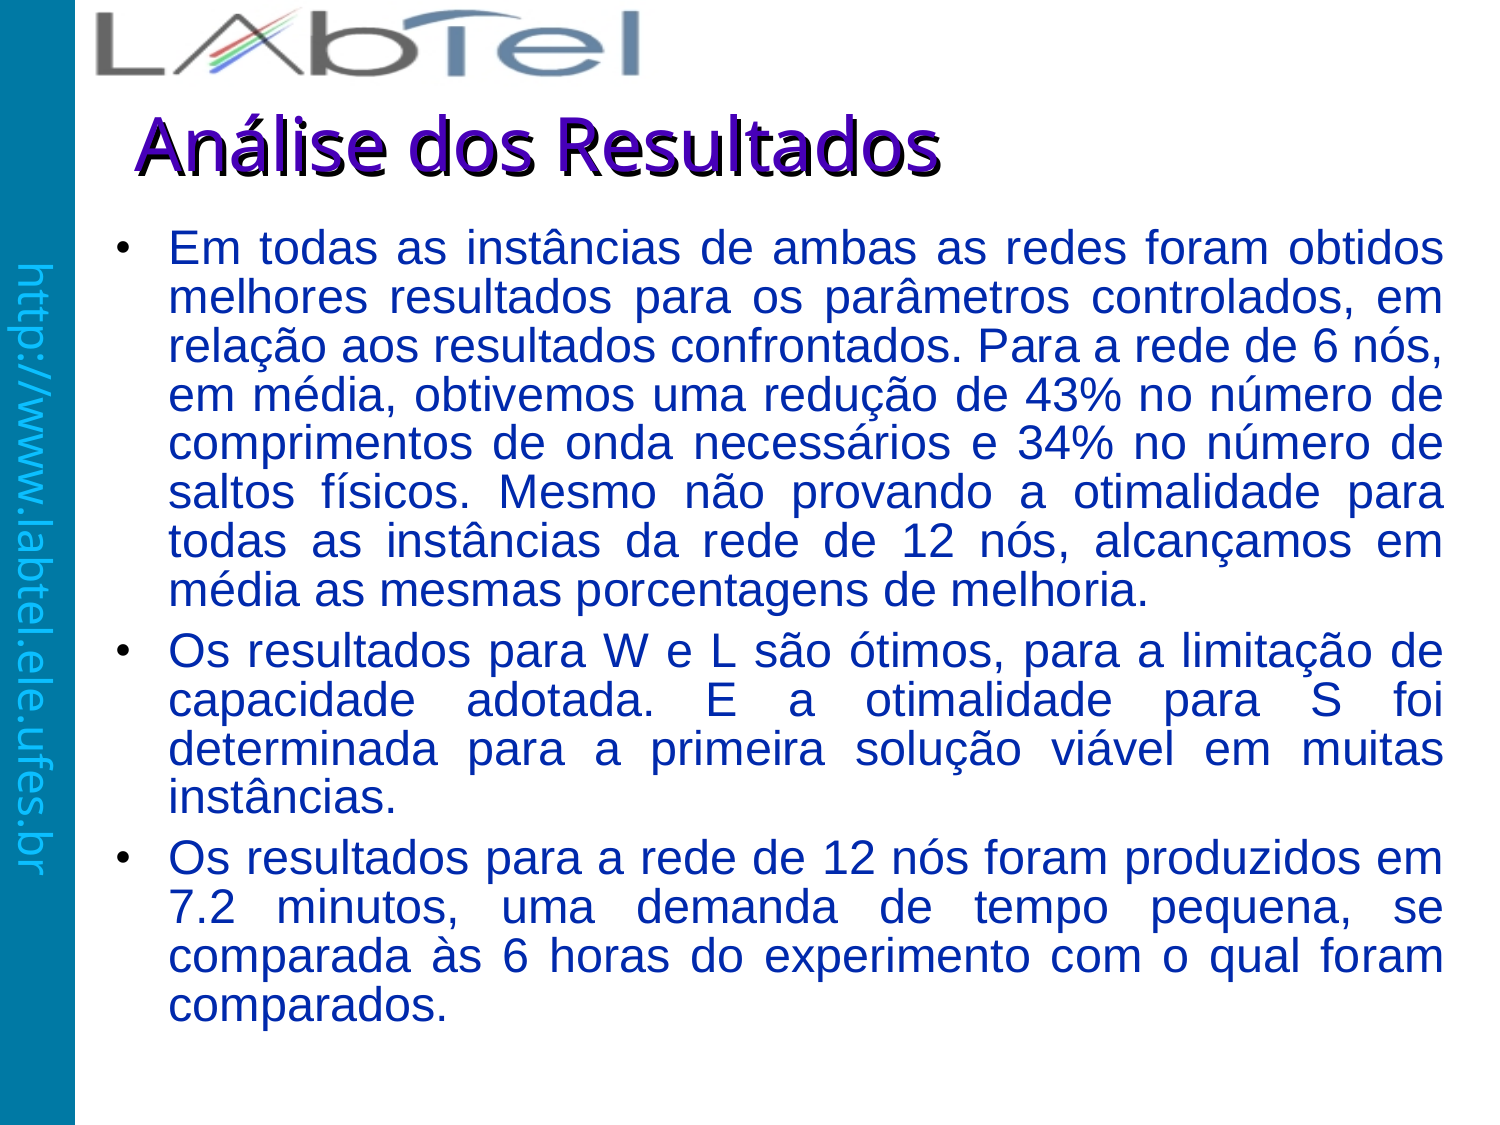

# Análise dos Resultados
Em todas as instâncias de ambas as redes foram obtidos melhores resultados para os parâmetros controlados, em relação aos resultados confrontados. Para a rede de 6 nós, em média, obtivemos uma redução de 43% no número de comprimentos de onda necessários e 34% no número de saltos físicos. Mesmo não provando a otimalidade para todas as instâncias da rede de 12 nós, alcançamos em média as mesmas porcentagens de melhoria.
Os resultados para W e L são ótimos, para a limitação de capacidade adotada. E a otimalidade para S foi determinada para a primeira solução viável em muitas instâncias.
Os resultados para a rede de 12 nós foram produzidos em 7.2 minutos, uma demanda de tempo pequena, se comparada às 6 horas do experimento com o qual foram comparados.